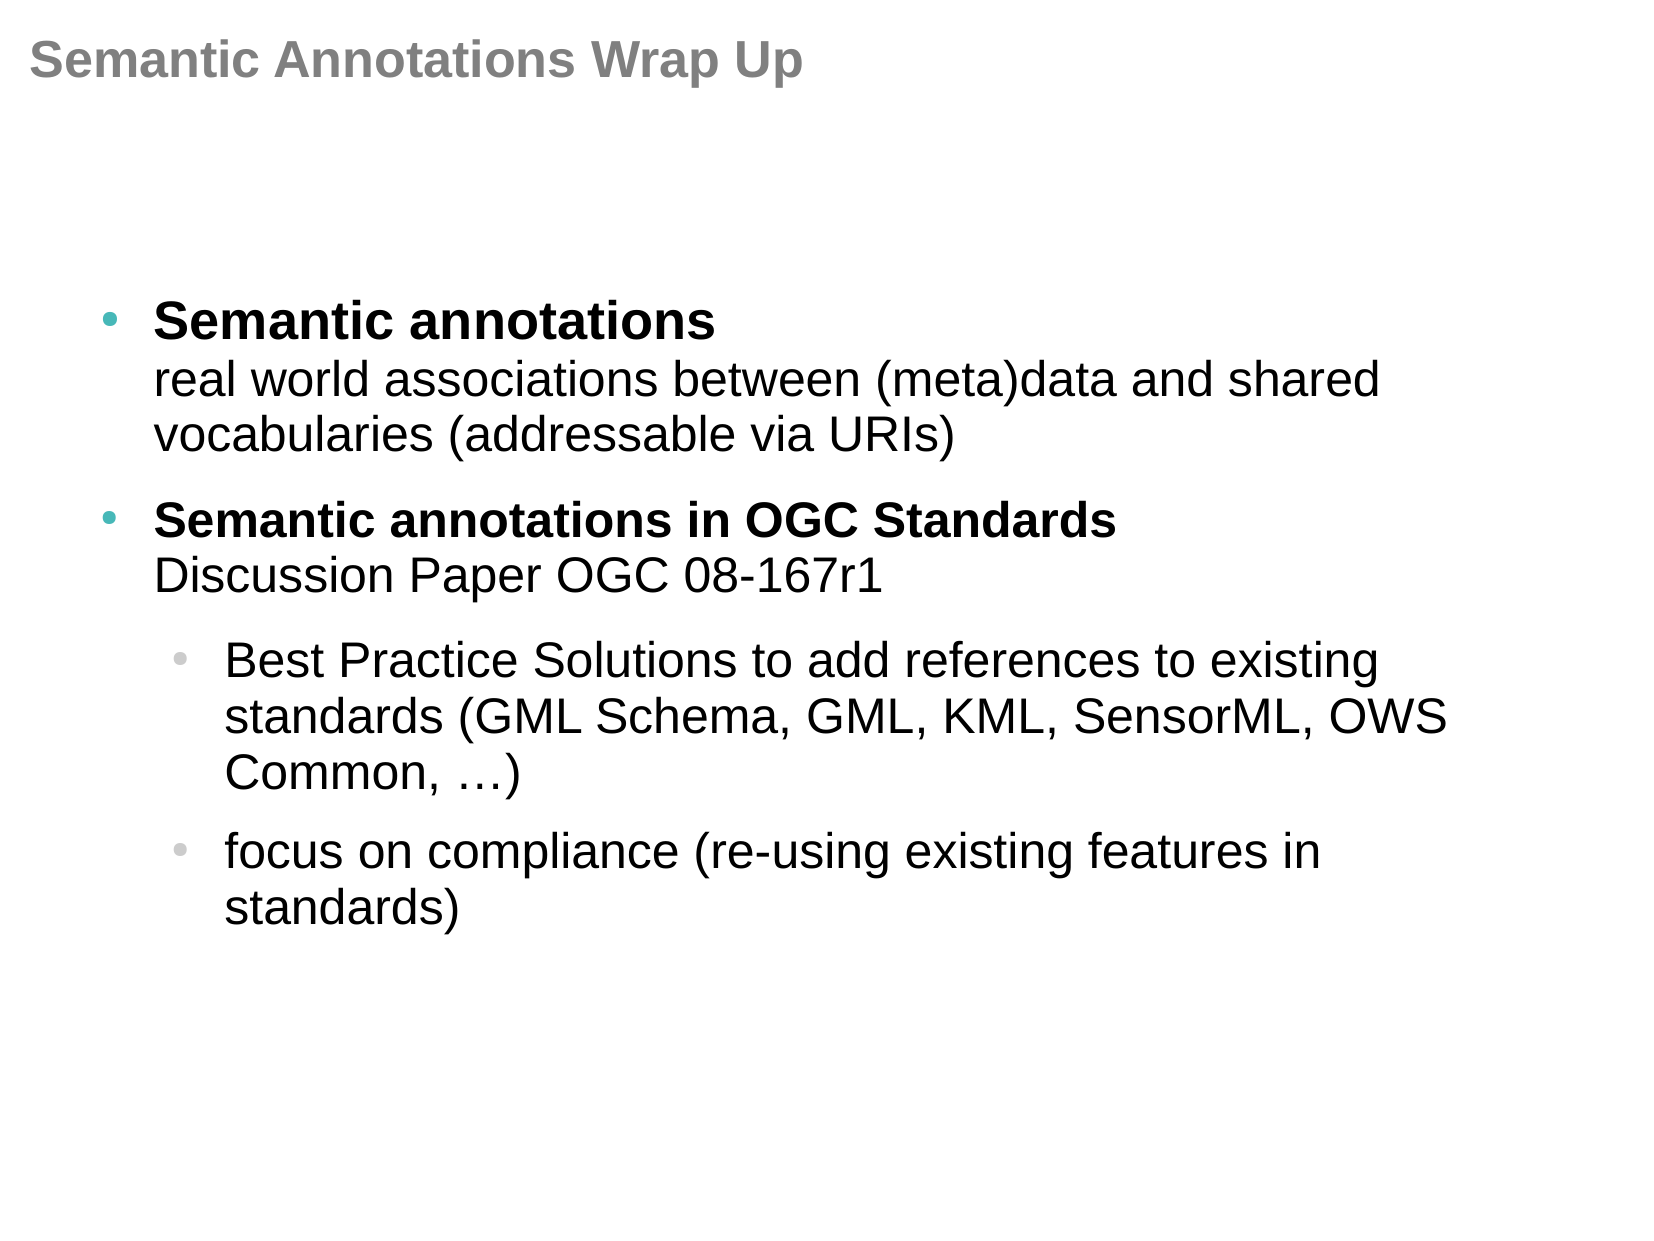

# Semantic Annotations Wrap Up
Semantic annotations
real world associations between (meta)data and shared vocabularies (addressable via URIs)
Semantic annotations in OGC Standards
Discussion Paper OGC 08-167r1
Best Practice Solutions to add references to existing standards (GML Schema, GML, KML, SensorML, OWS Common, …)
focus on compliance (re-using existing features in standards)